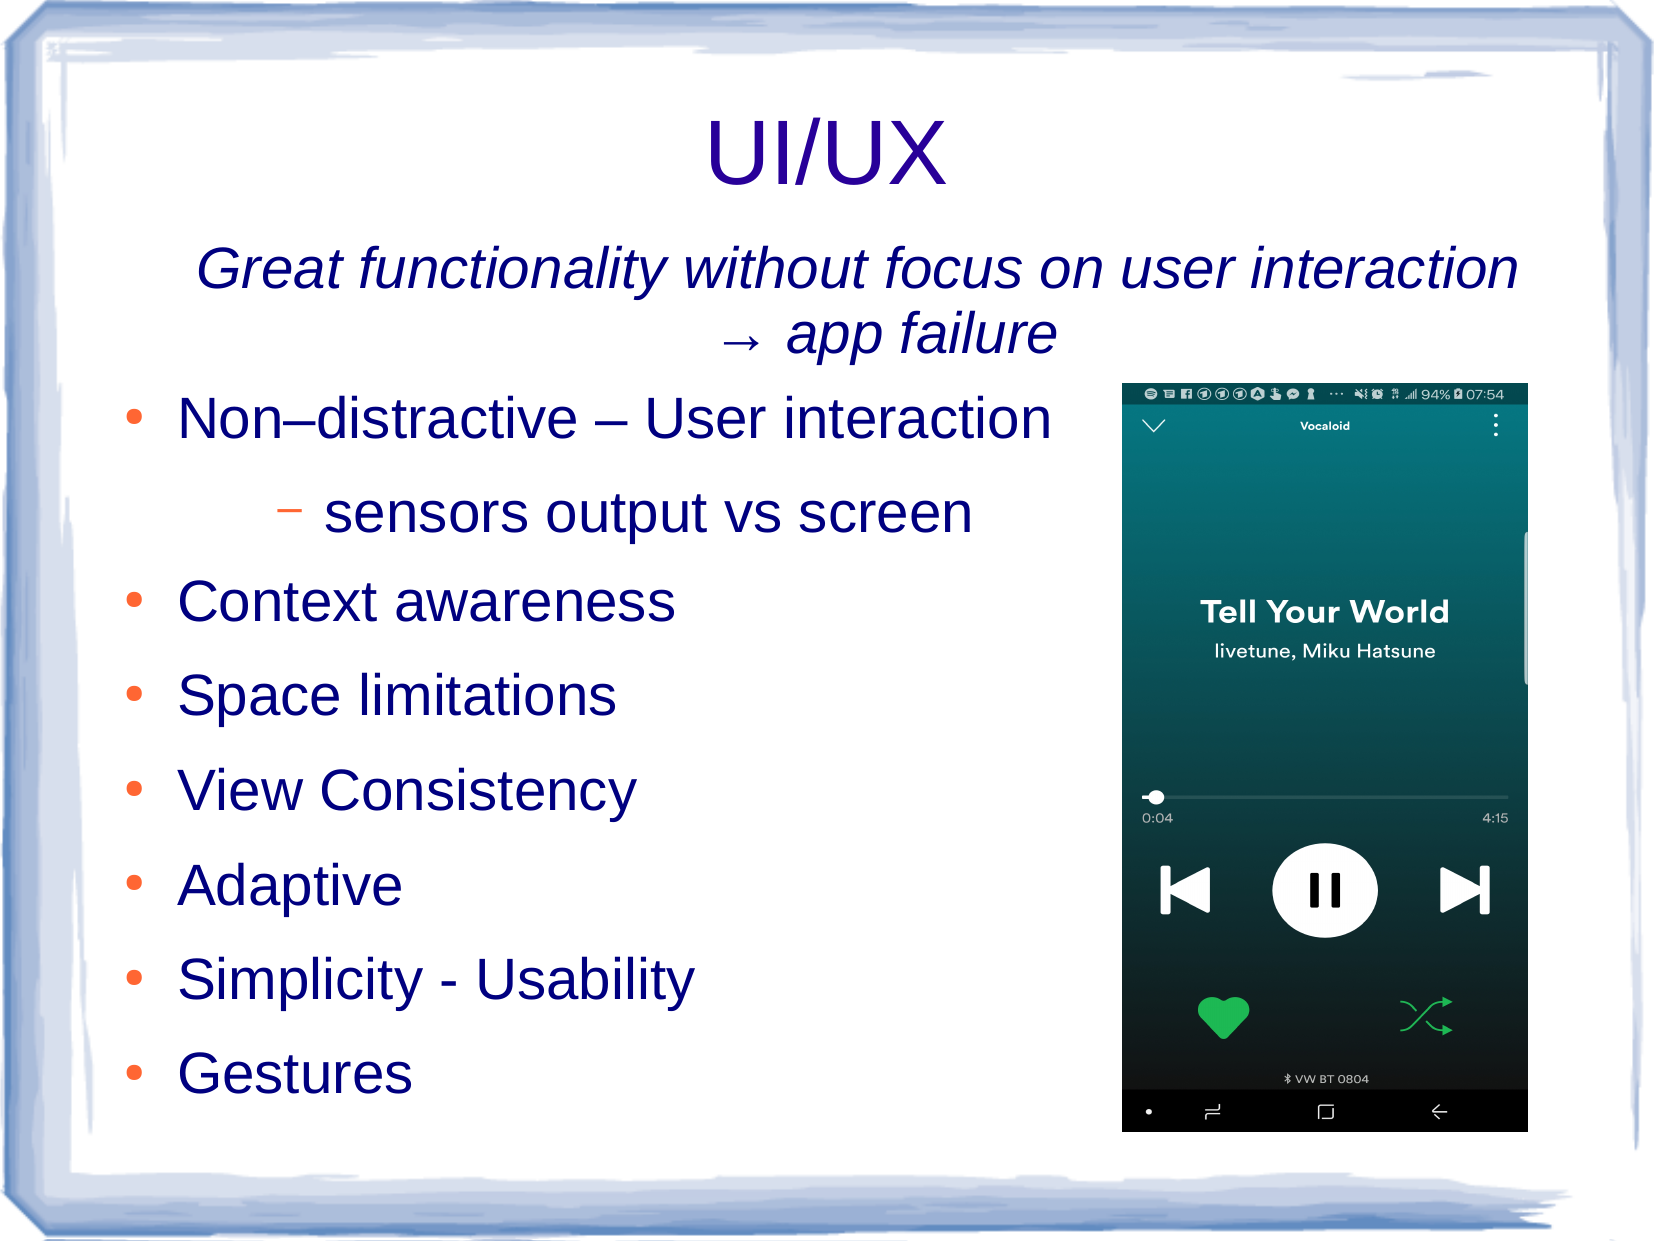

# UI/UX
Great functionality without focus on user interaction → app failure
Non–distractive – User interaction
sensors output vs screen
Context awareness
Space limitations
View Consistency
Adaptive
Simplicity - Usability
Gestures